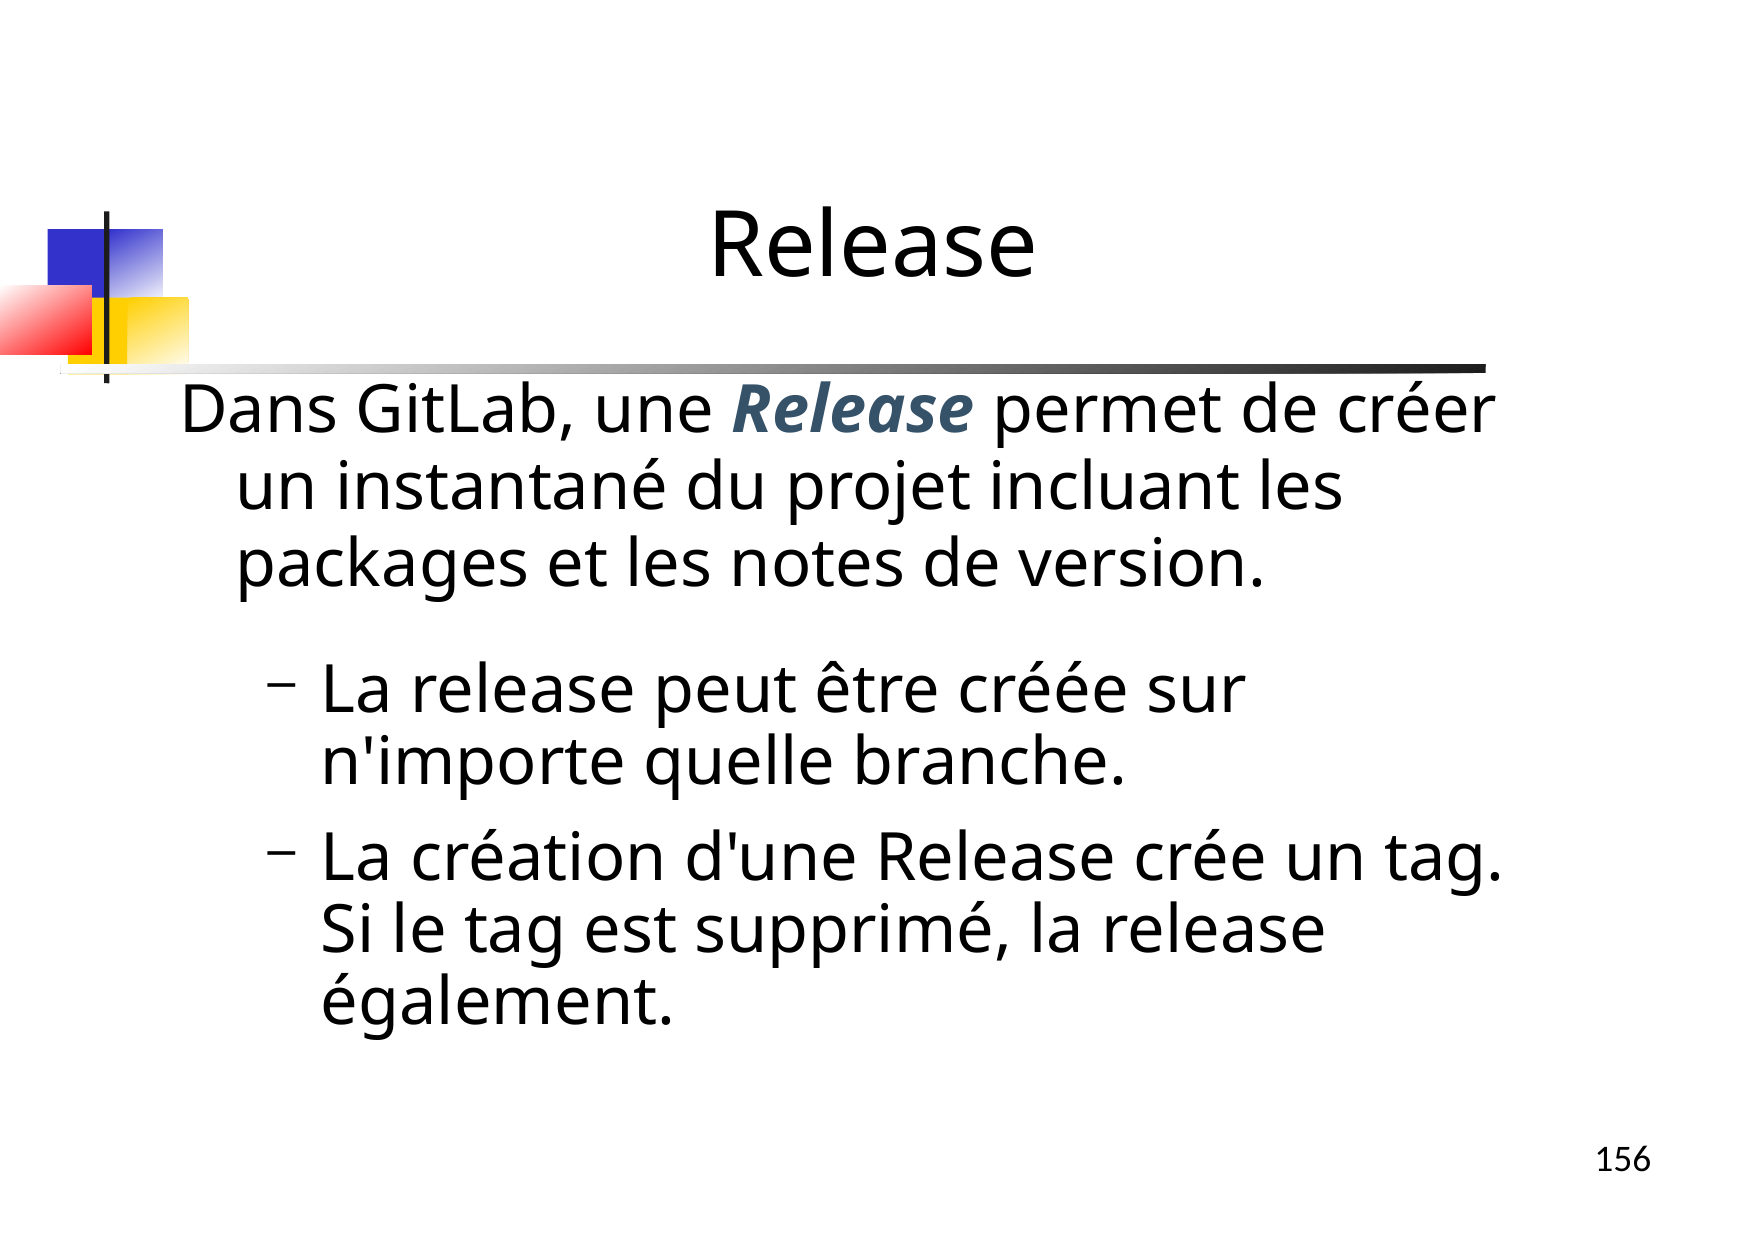

# Release
Dans GitLab, une Release permet de créer un instantané du projet incluant les packages et les notes de version.
La release peut être créée sur n'importe quelle branche.
La création d'une Release crée un tag.
Si le tag est supprimé, la release également.